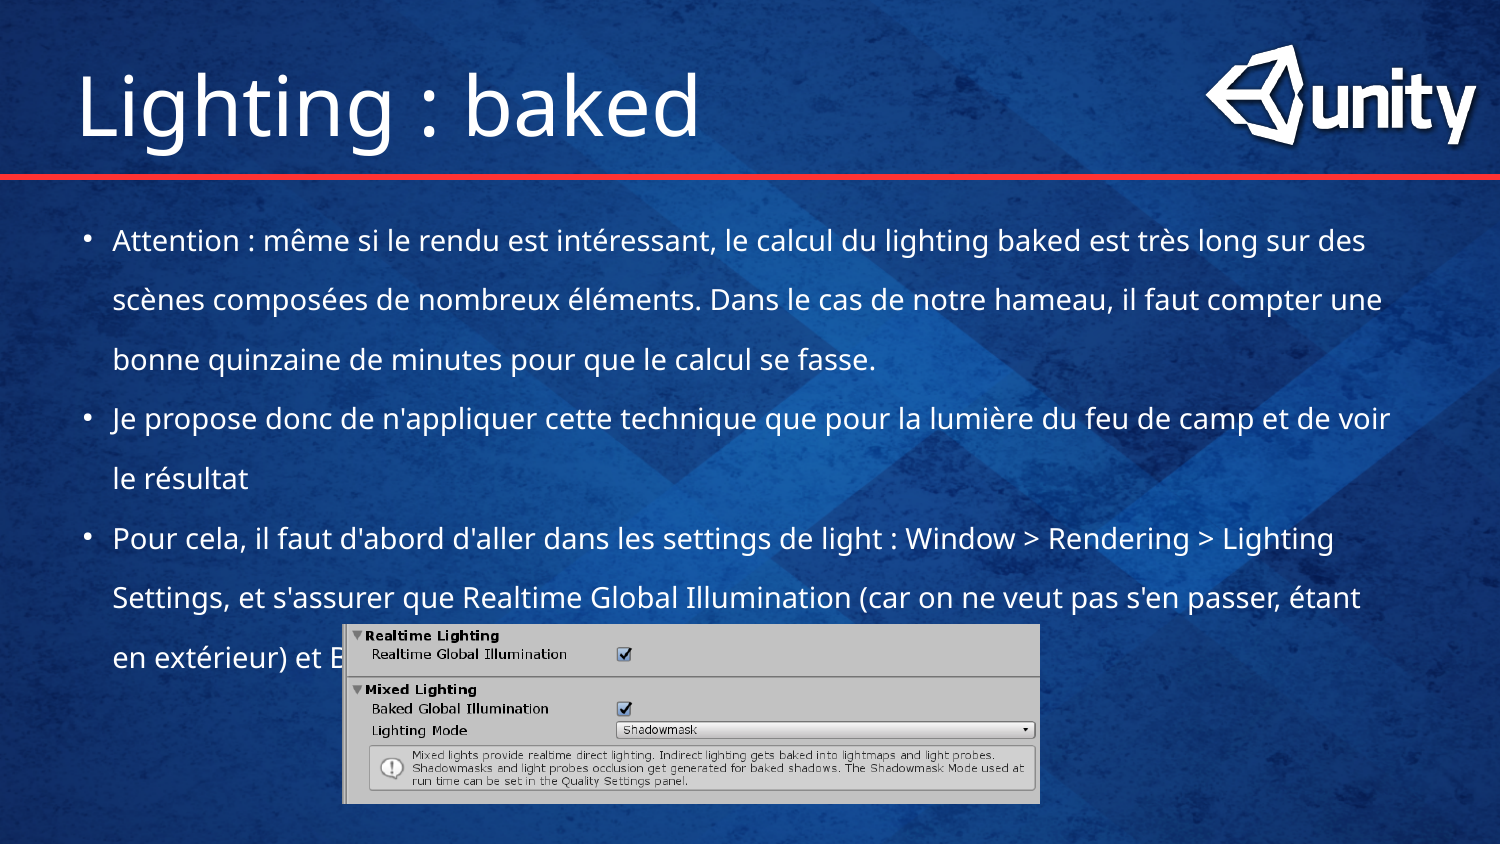

# Lighting : baked
Attention : même si le rendu est intéressant, le calcul du lighting baked est très long sur des scènes composées de nombreux éléments. Dans le cas de notre hameau, il faut compter une bonne quinzaine de minutes pour que le calcul se fasse.
Je propose donc de n'appliquer cette technique que pour la lumière du feu de camp et de voir le résultat
Pour cela, il faut d'abord d'aller dans les settings de light : Window > Rendering > Lighting Settings, et s'assurer que Realtime Global Illumination (car on ne veut pas s'en passer, étant en extérieur) et Baked Global Illumination sont bien cochées